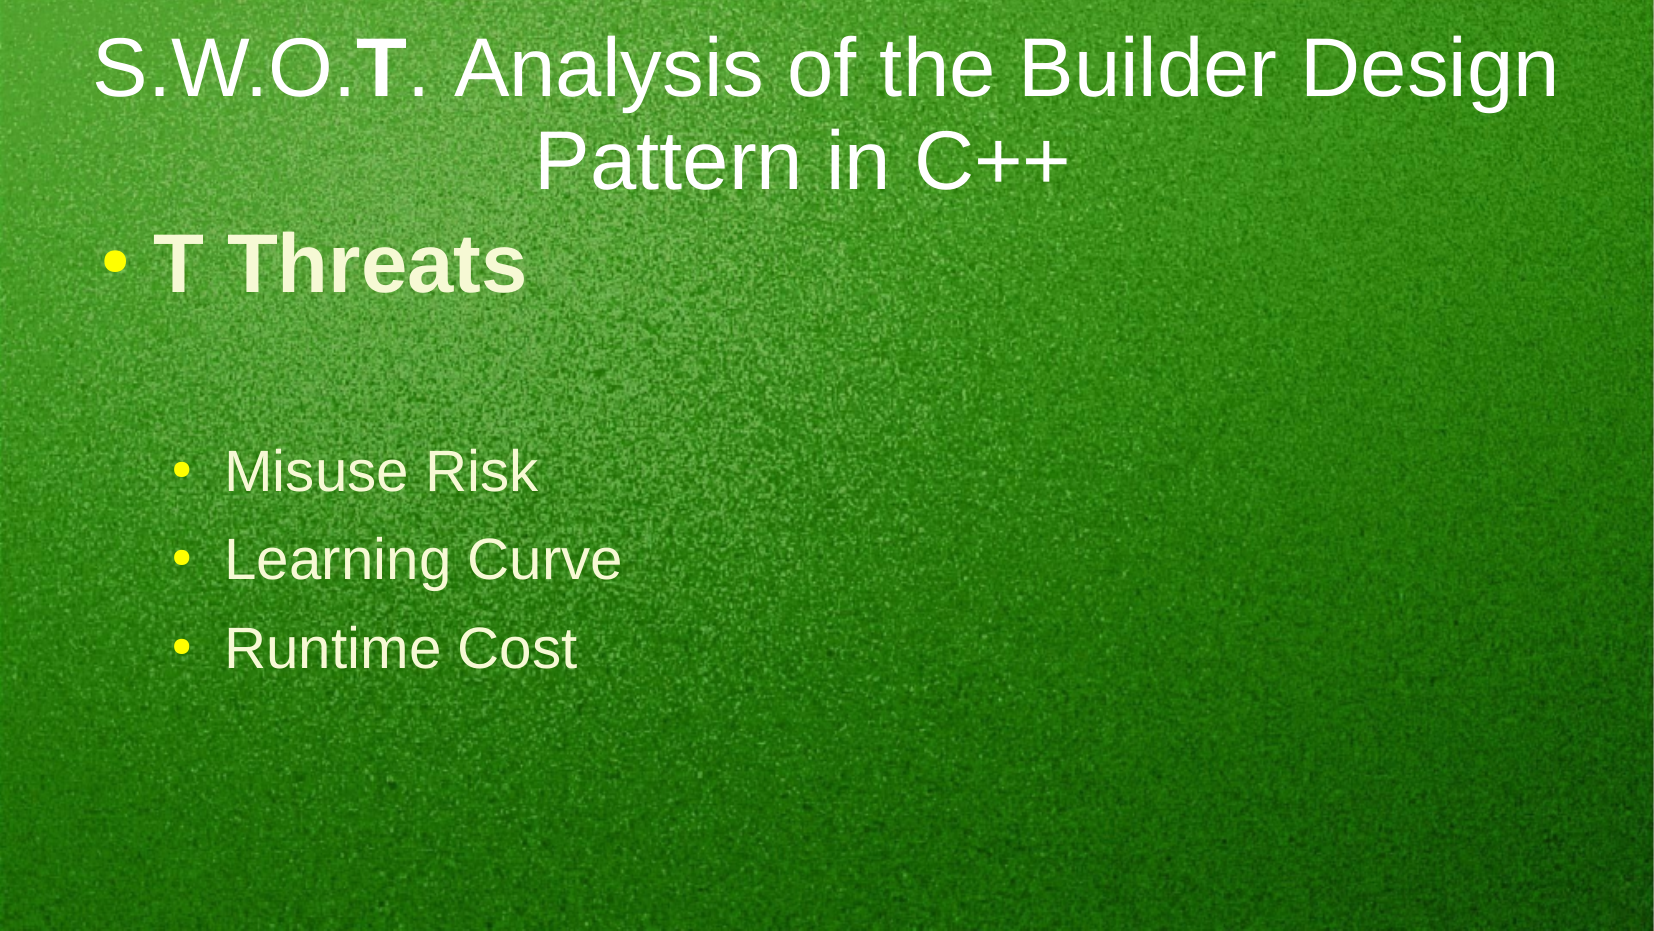

# S.W.O.T. Analysis of the Builder Design Pattern in C++
T Threats
Misuse Risk
Learning Curve
Runtime Cost